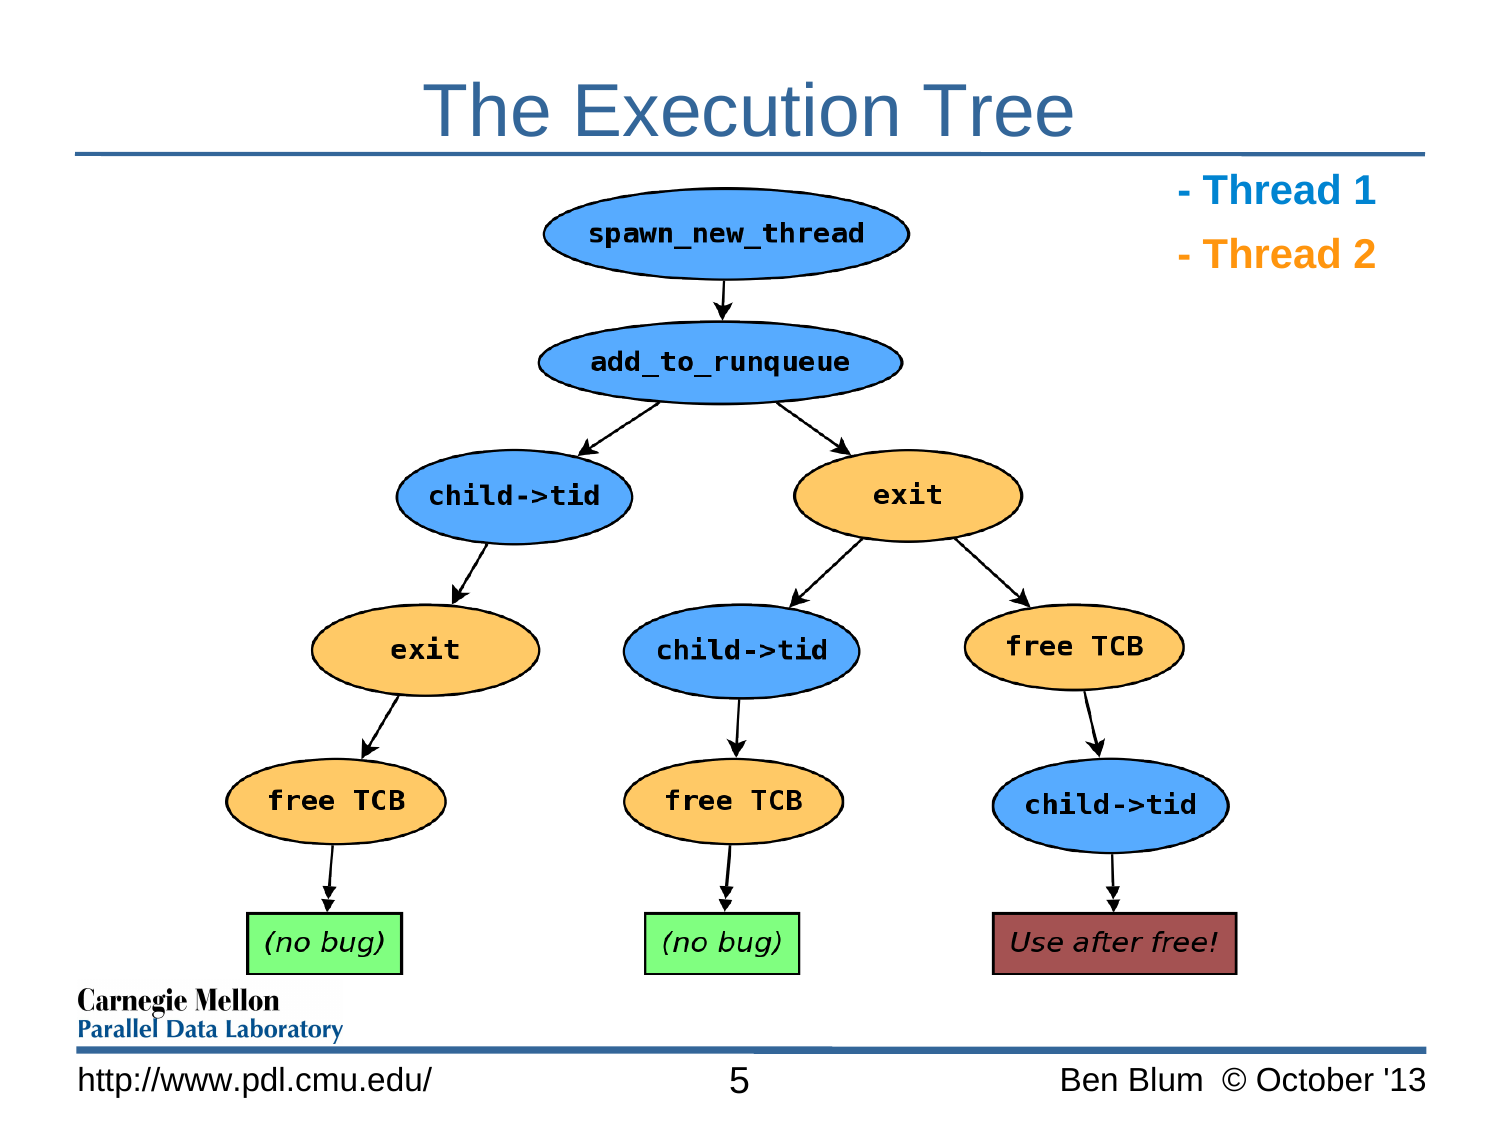

# The Execution Tree
- Thread 1
- Thread 2
5